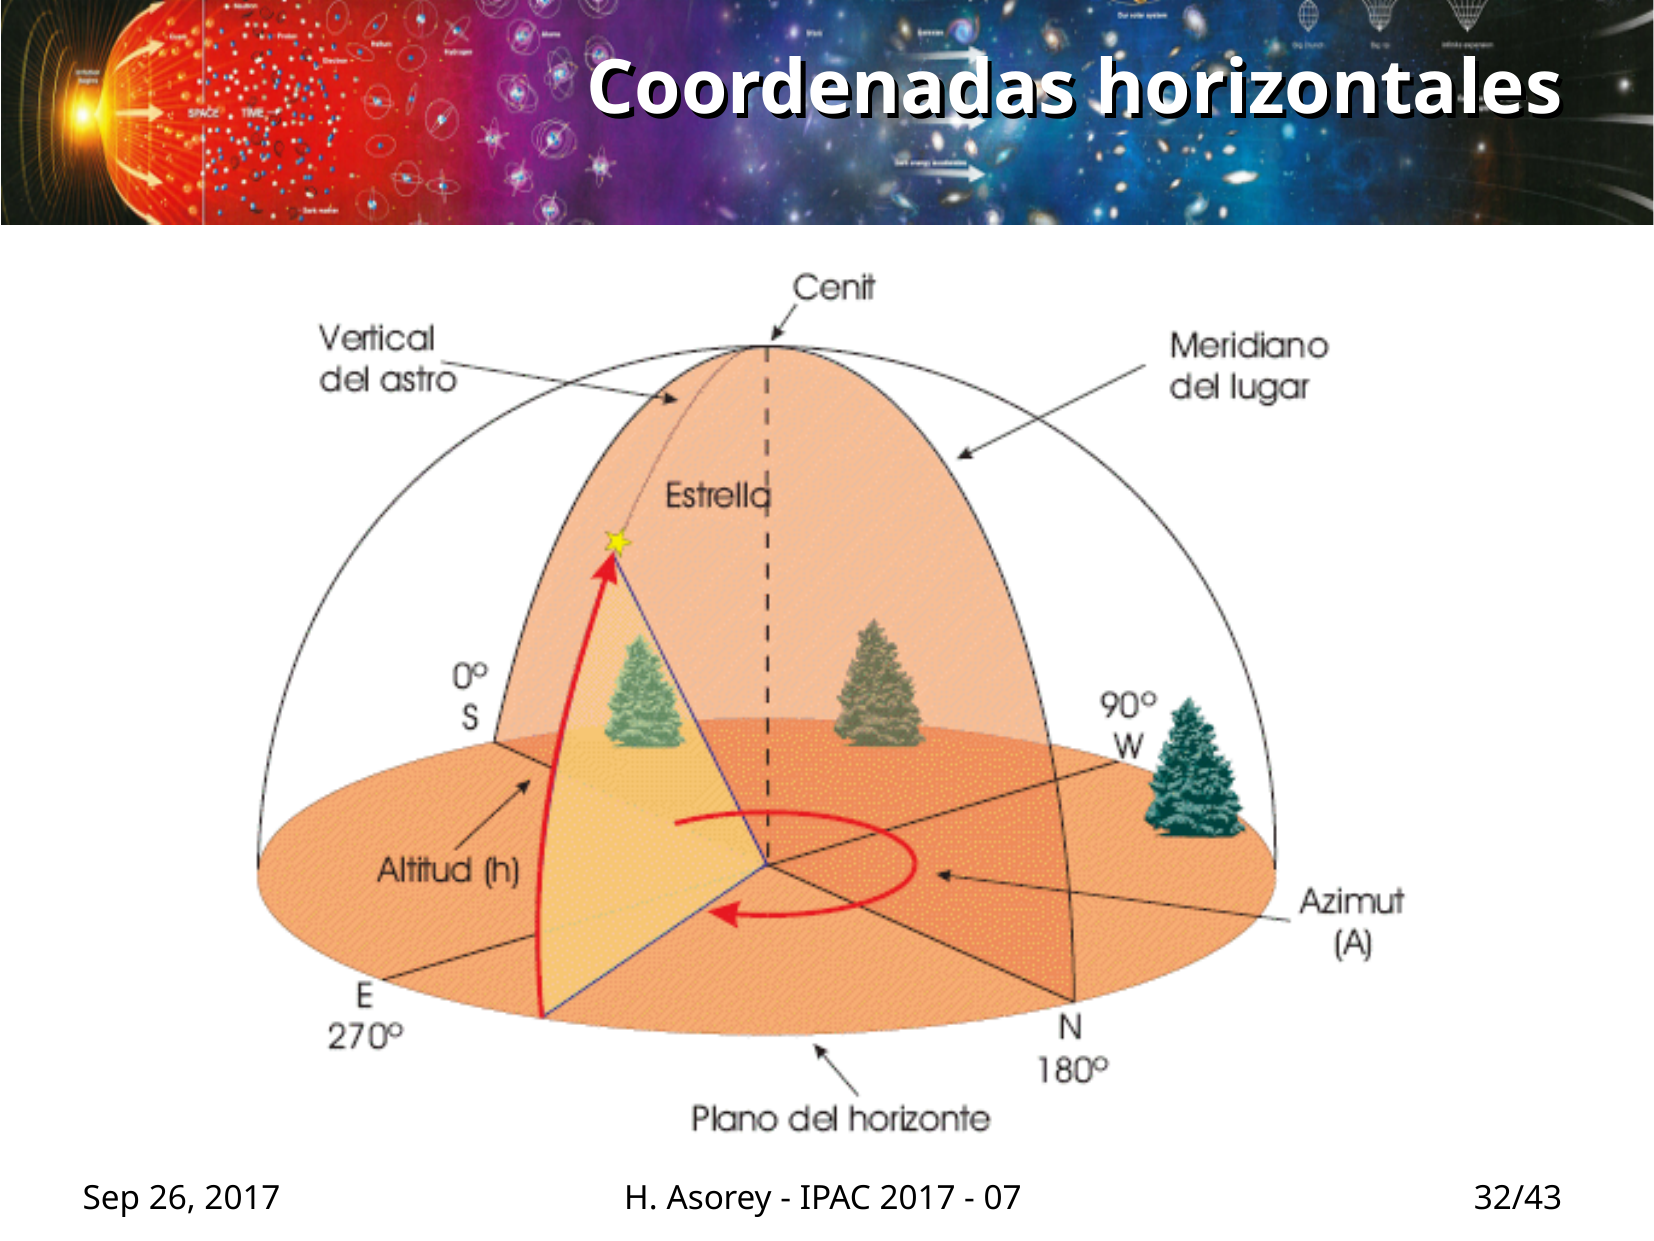

# Coordenadas horizontales
Sep 26, 2017
H. Asorey - IPAC 2017 - 07
32